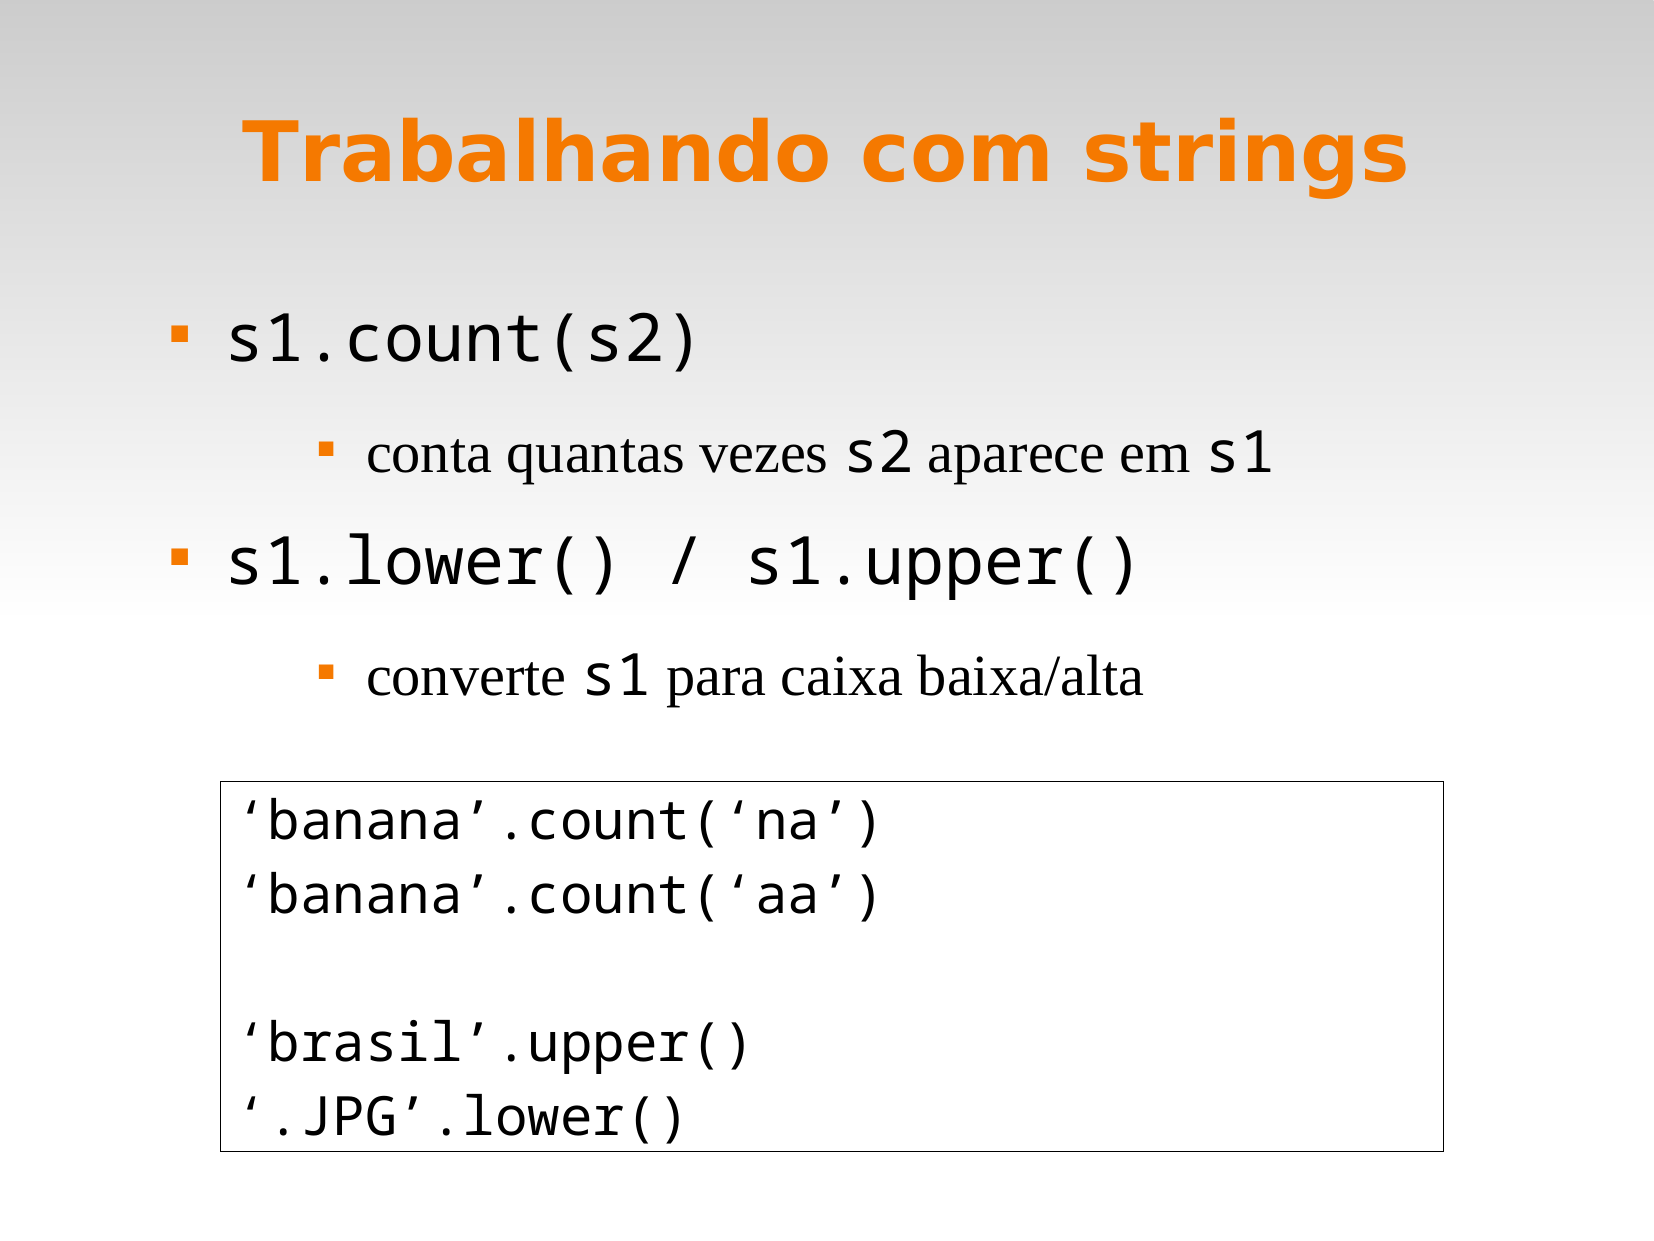

# Trabalhando com strings
s1.count(s2)
conta quantas vezes s2 aparece em s1
s1.lower() / s1.upper()
converte s1 para caixa baixa/alta
‘banana’.count(‘na’)
‘banana’.count(‘aa’)
‘brasil’.upper()
‘.JPG’.lower()